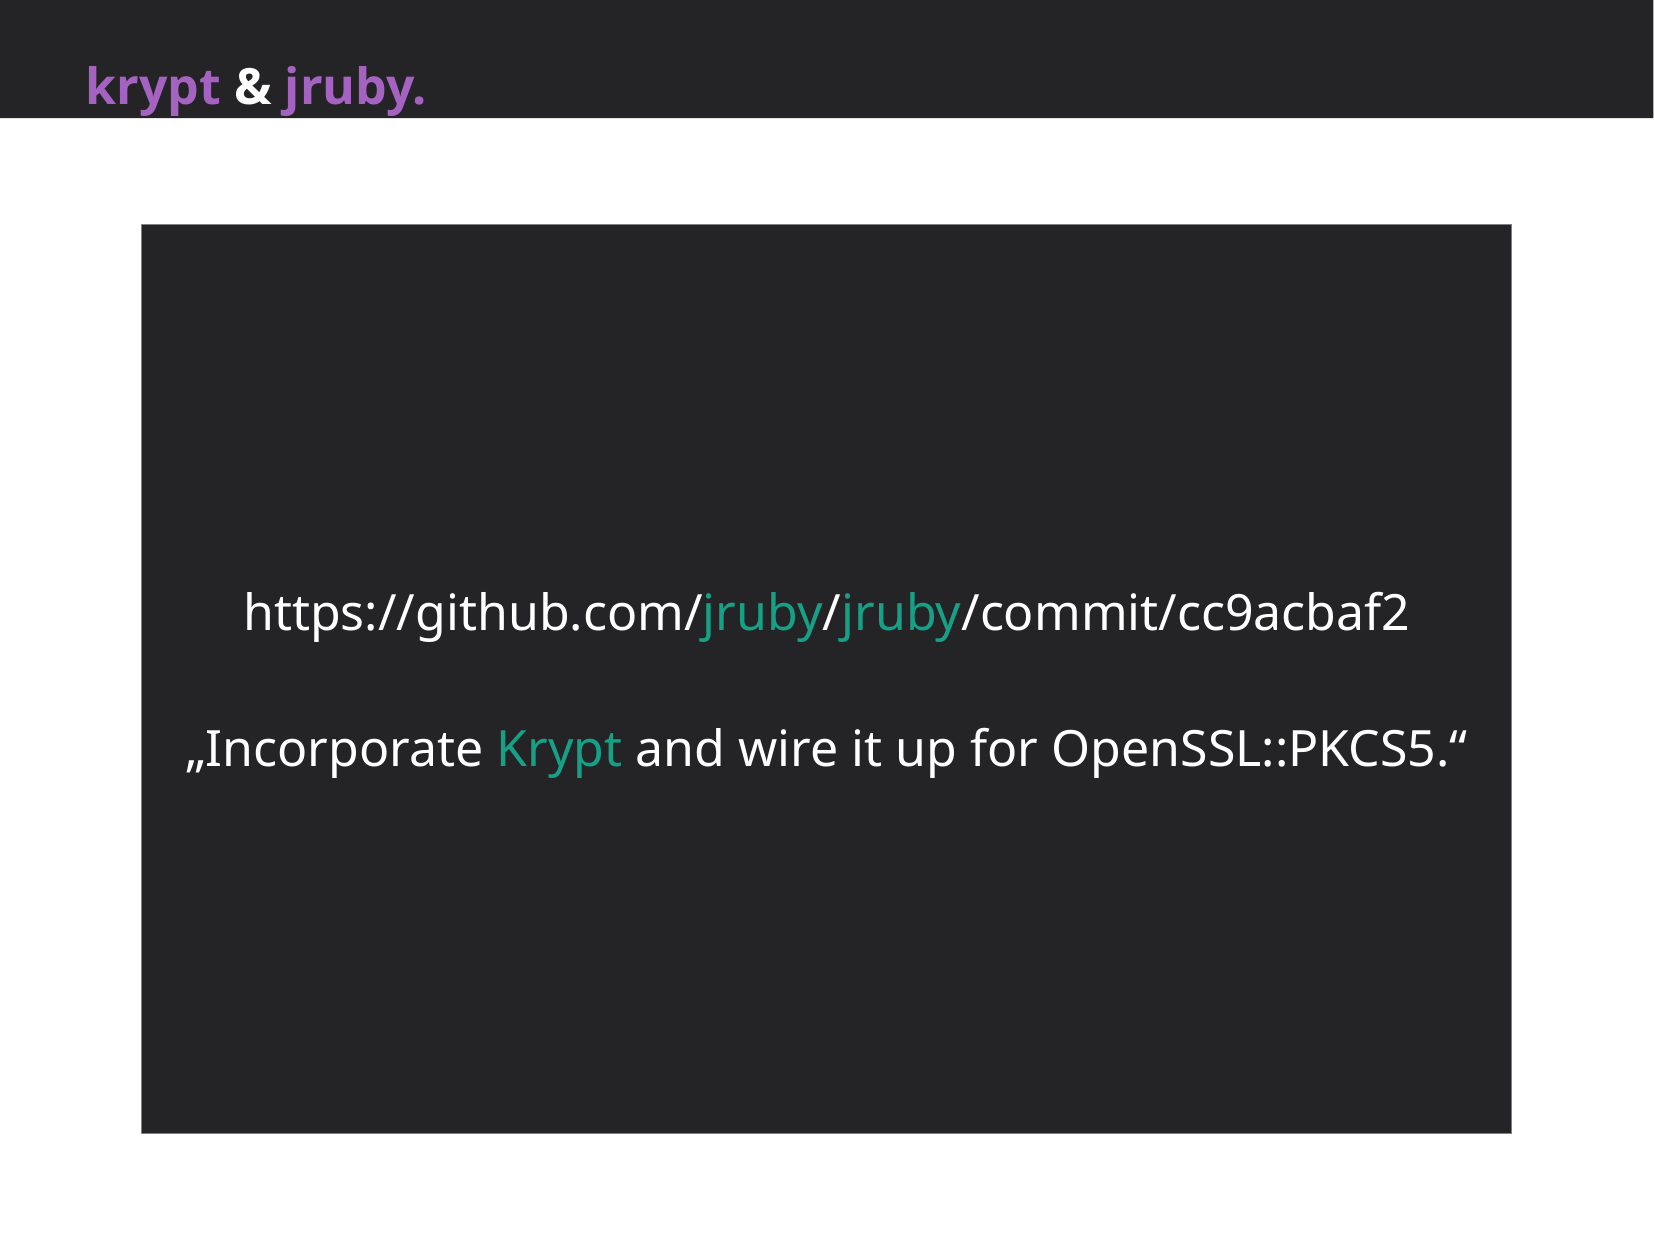

krypt & jruby.
https://github.com/jruby/jruby/commit/cc9acbaf2
„Incorporate Krypt and wire it up for OpenSSL::PKCS5.“
krypt first of all is a framework